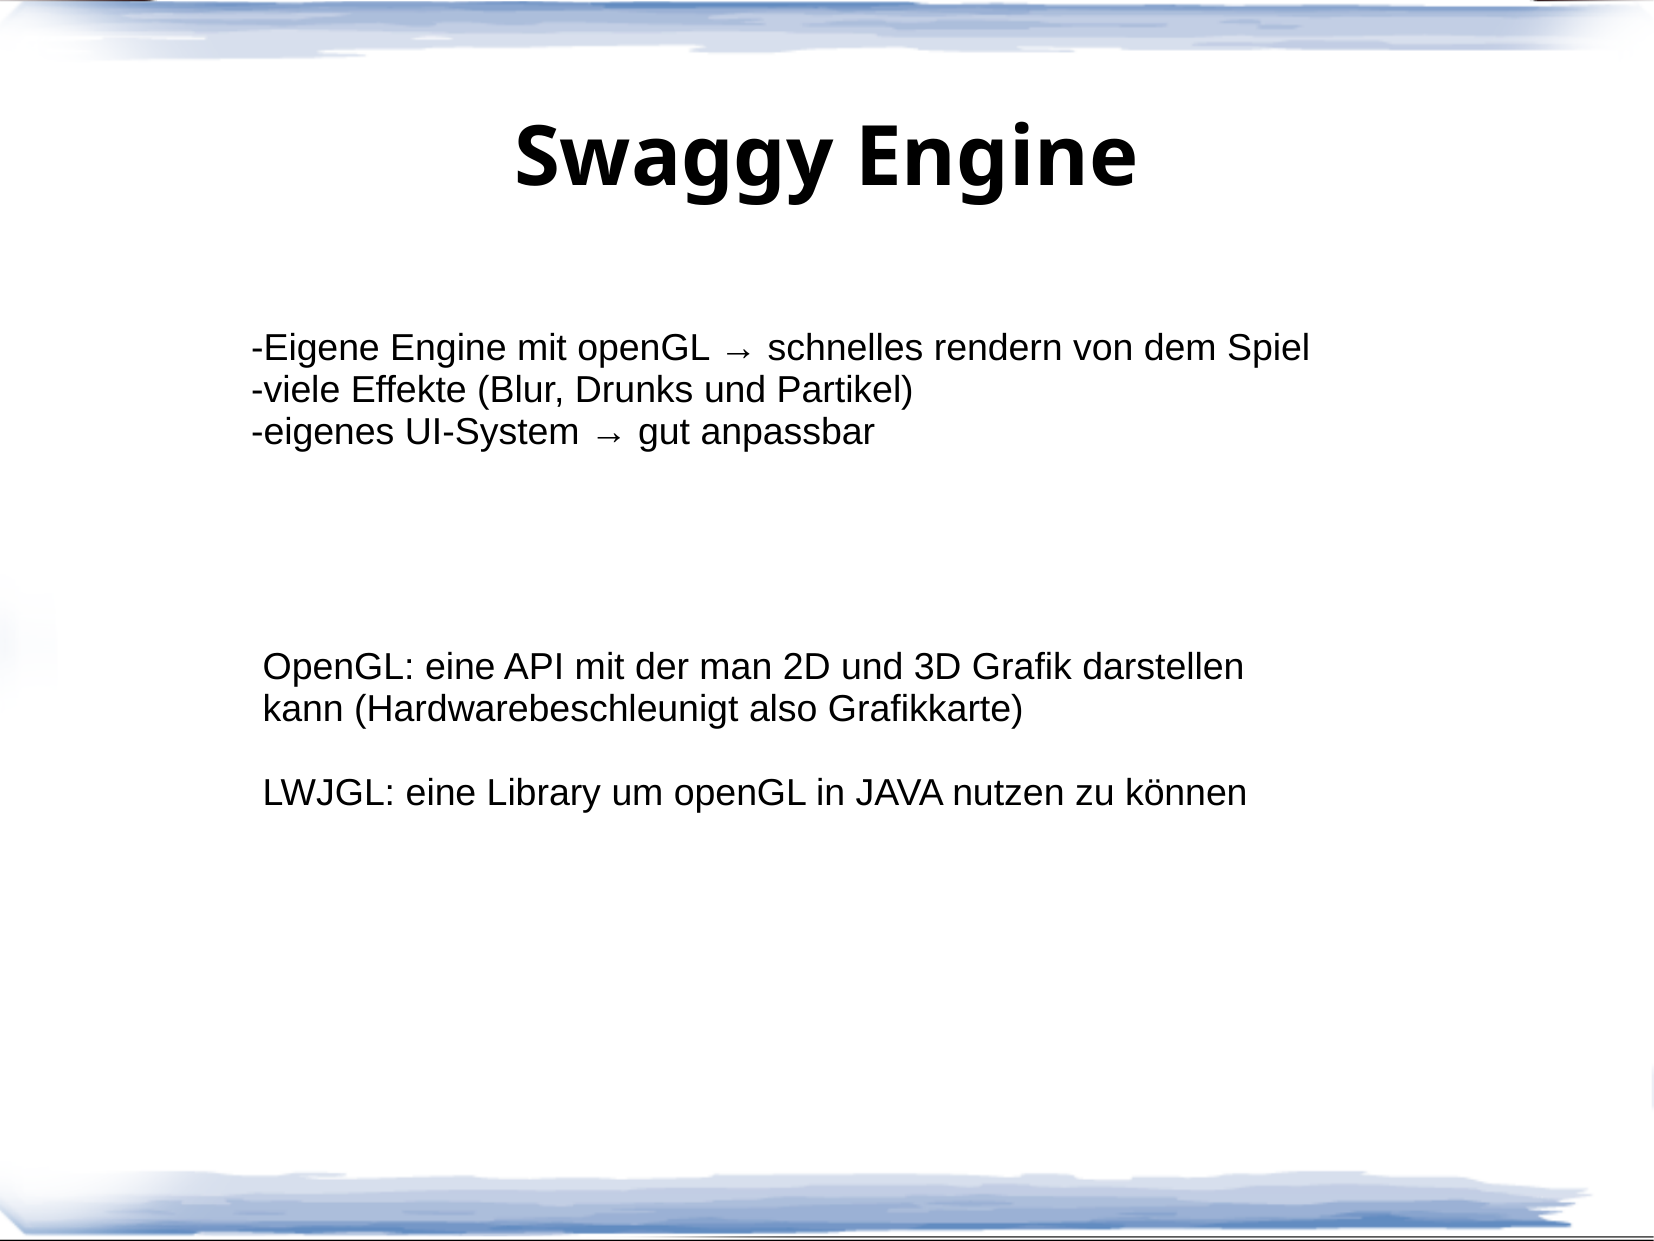

# Swaggy Engine
-Eigene Engine mit openGL → schnelles rendern von dem Spiel
-viele Effekte (Blur, Drunks und Partikel)
-eigenes UI-System → gut anpassbar
OpenGL: eine API mit der man 2D und 3D Grafik darstellen
kann (Hardwarebeschleunigt also Grafikkarte)
LWJGL: eine Library um openGL in JAVA nutzen zu können